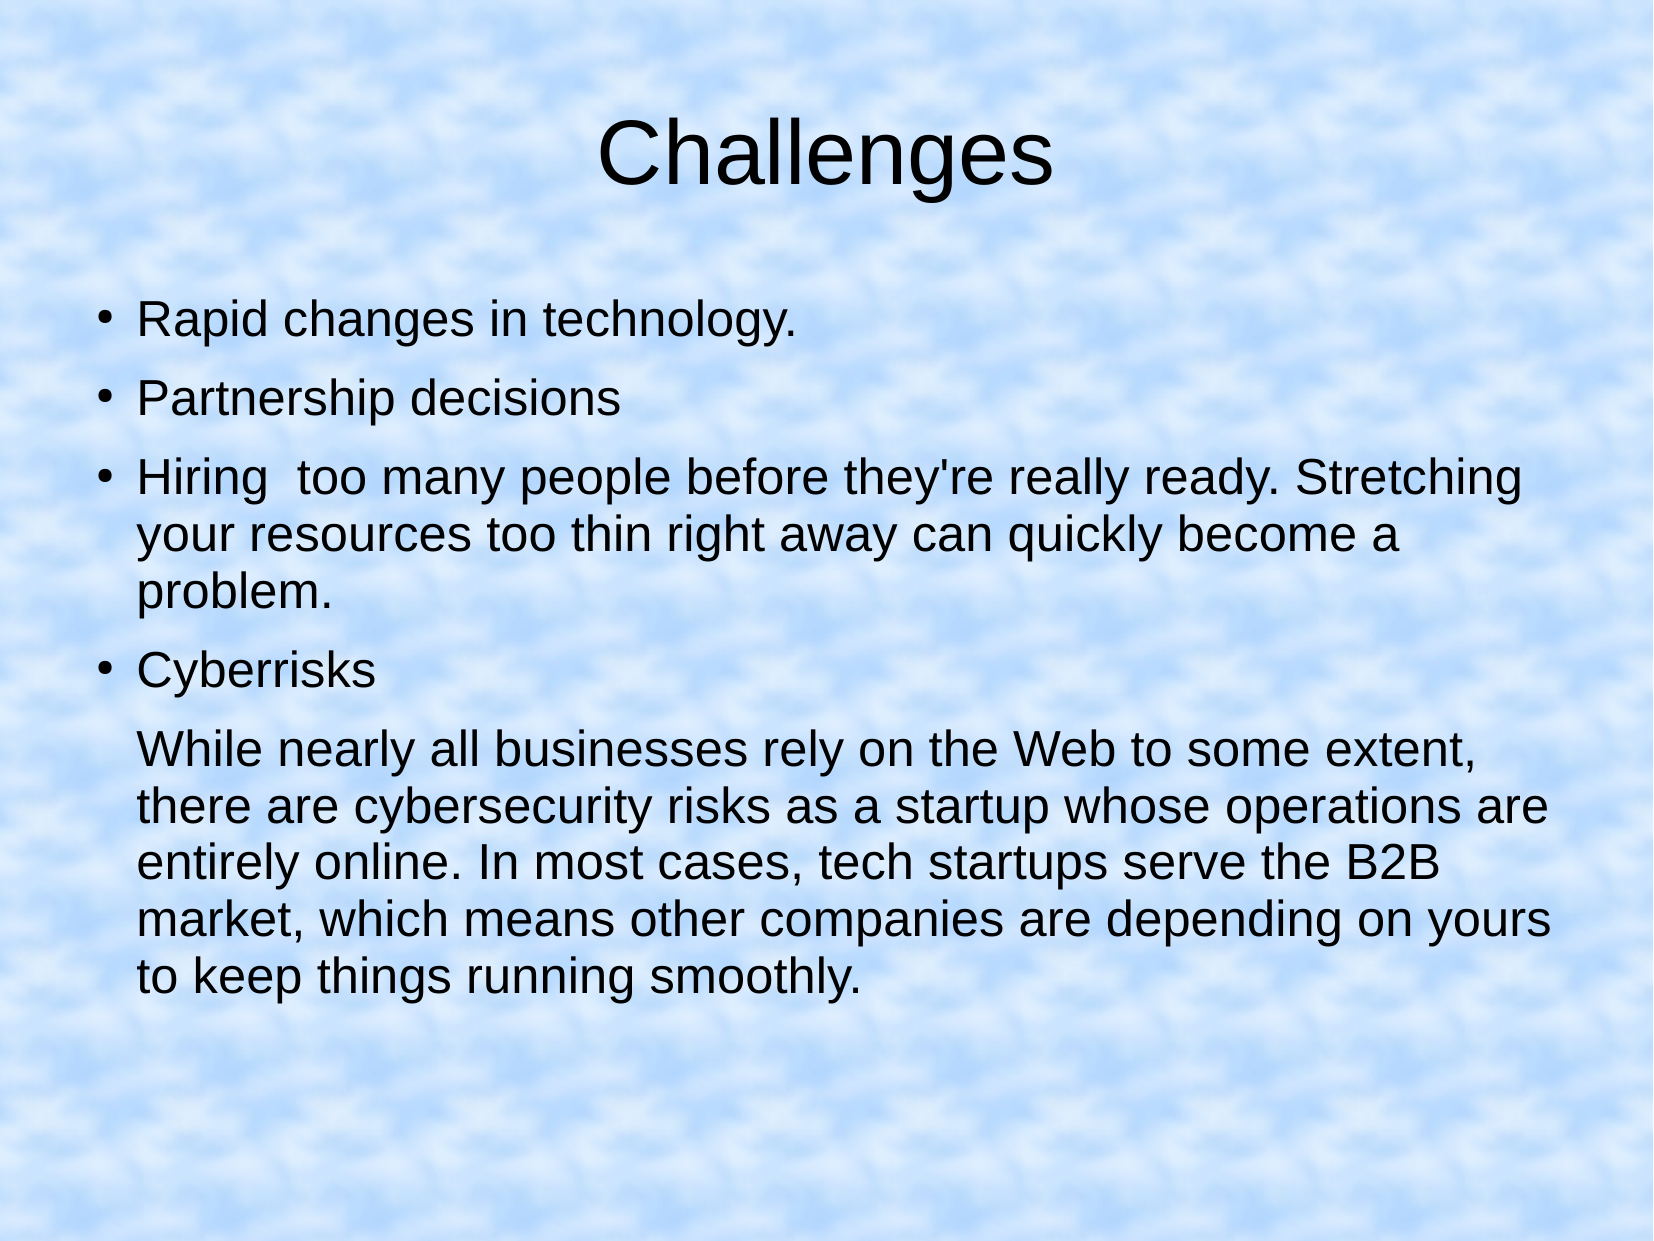

# Challenges
Rapid changes in technology.
Partnership decisions
Hiring too many people before they're really ready. Stretching your resources too thin right away can quickly become a problem.
Cyberrisks
While nearly all businesses rely on the Web to some extent, there are cybersecurity risks as a startup whose operations are entirely online. In most cases, tech startups serve the B2B market, which means other companies are depending on yours to keep things running smoothly.